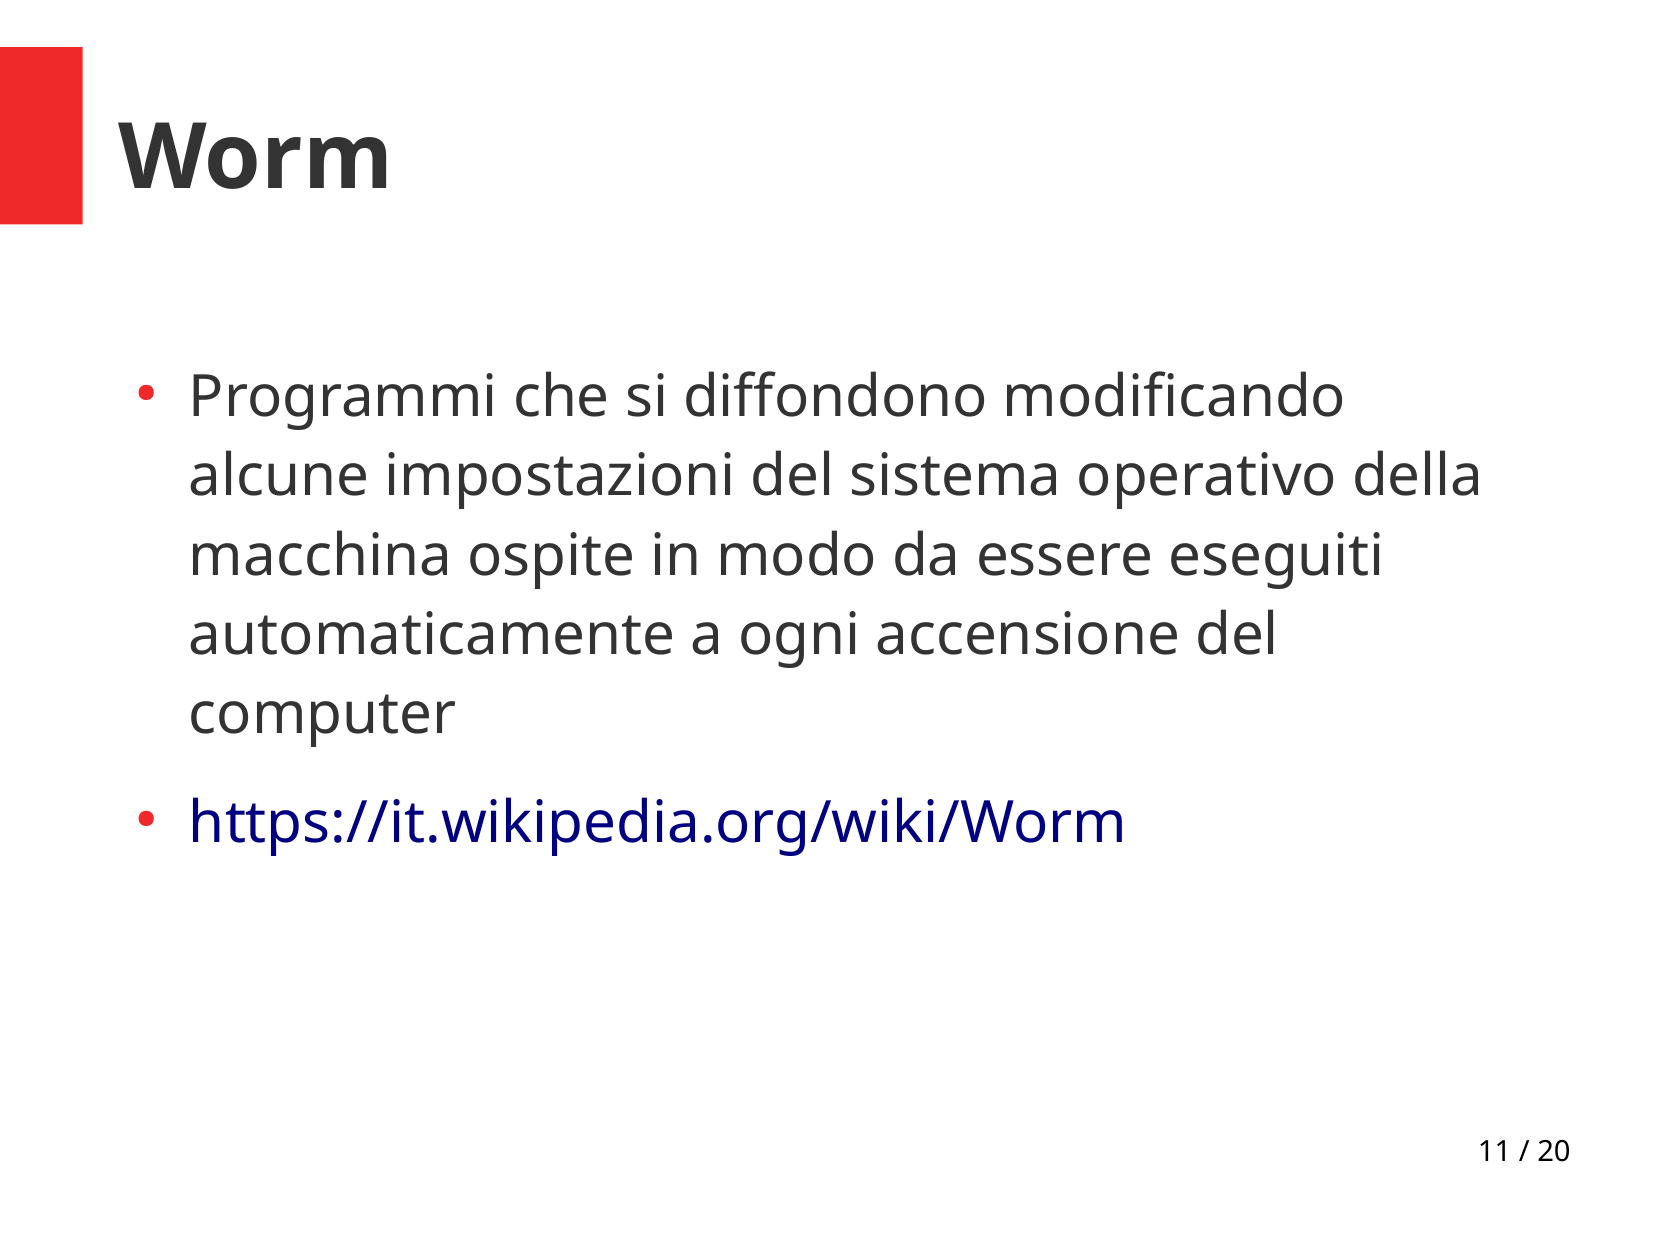

# Worm
Programmi che si diffondono modificando alcune impostazioni del sistema operativo della macchina ospite in modo da essere eseguiti automaticamente a ogni accensione del computer
https://it.wikipedia.org/wiki/Worm
11